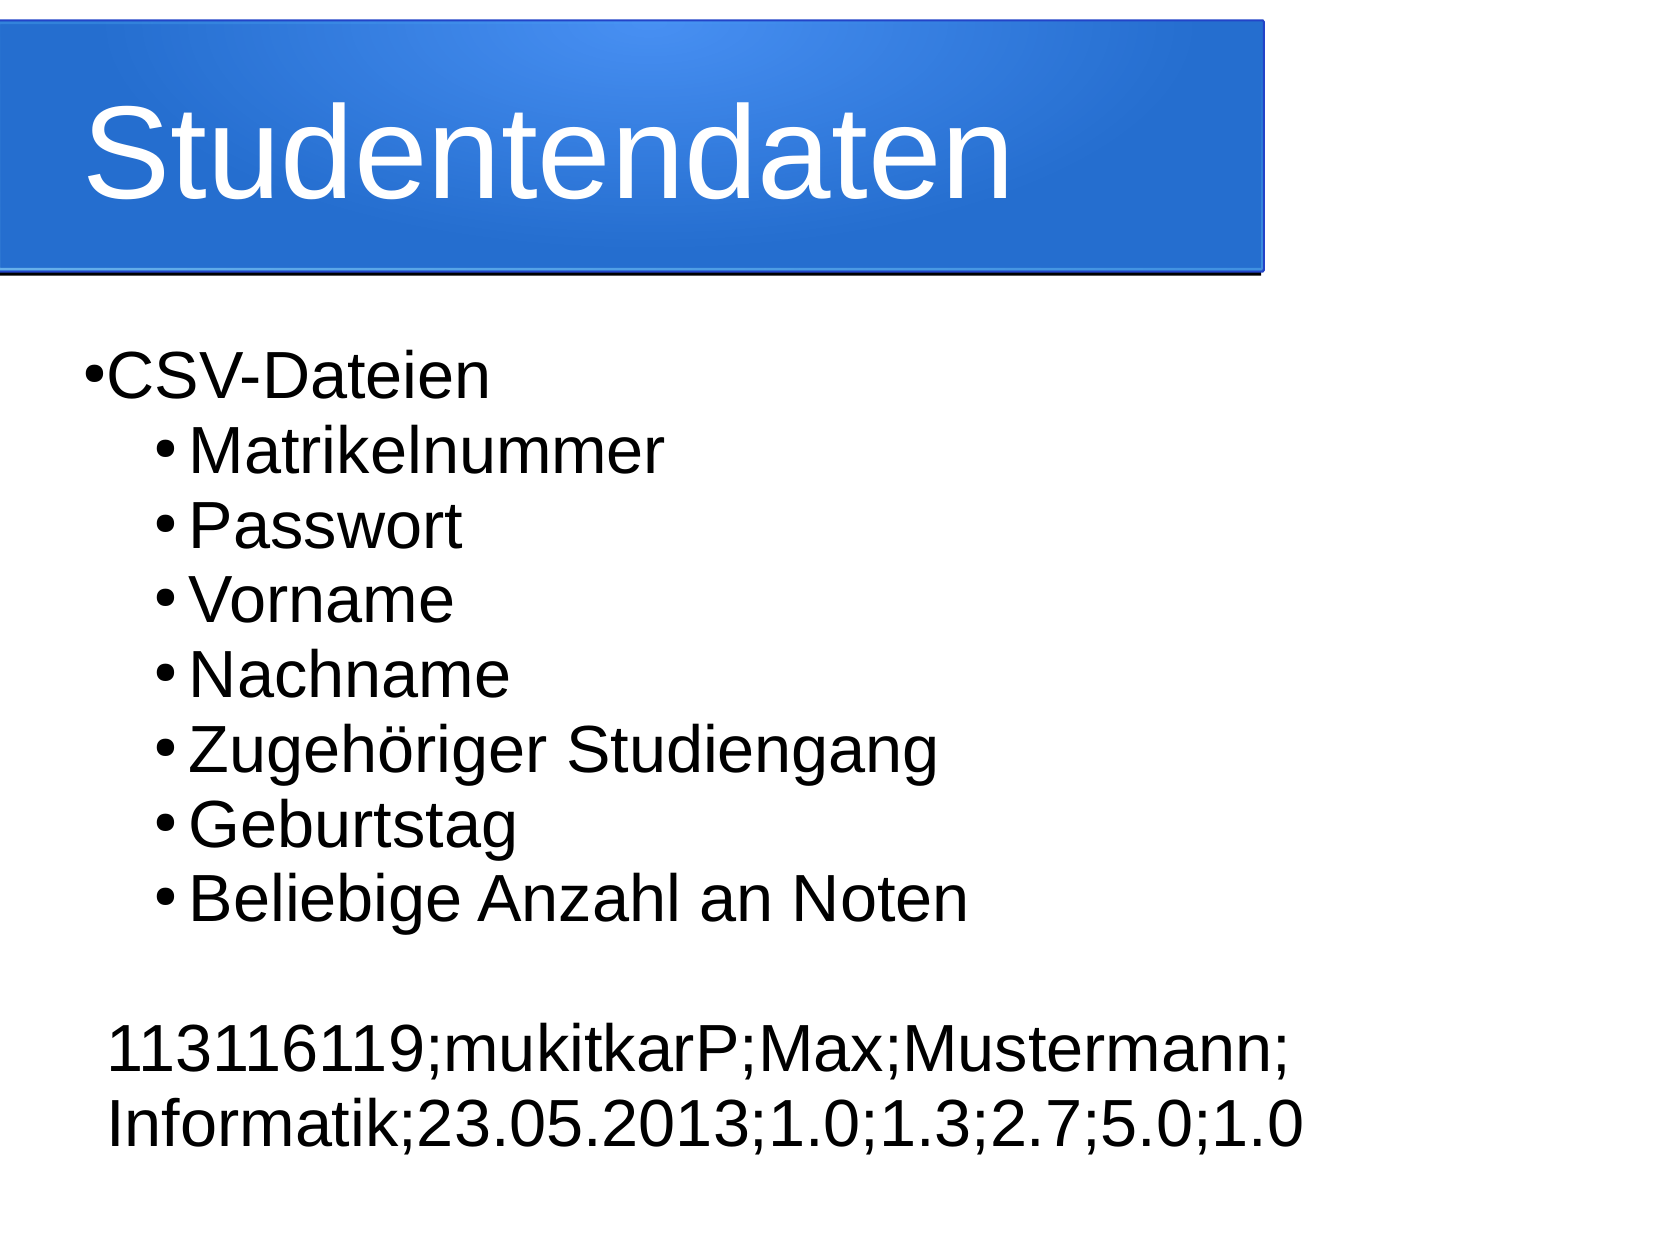

# Studentendaten
CSV-Dateien
Matrikelnummer
Passwort
Vorname
Nachname
Zugehöriger Studiengang
Geburtstag
Beliebige Anzahl an Noten
113116119;mukitkarP;Max;Mustermann;
Informatik;23.05.2013;1.0;1.3;2.7;5.0;1.0